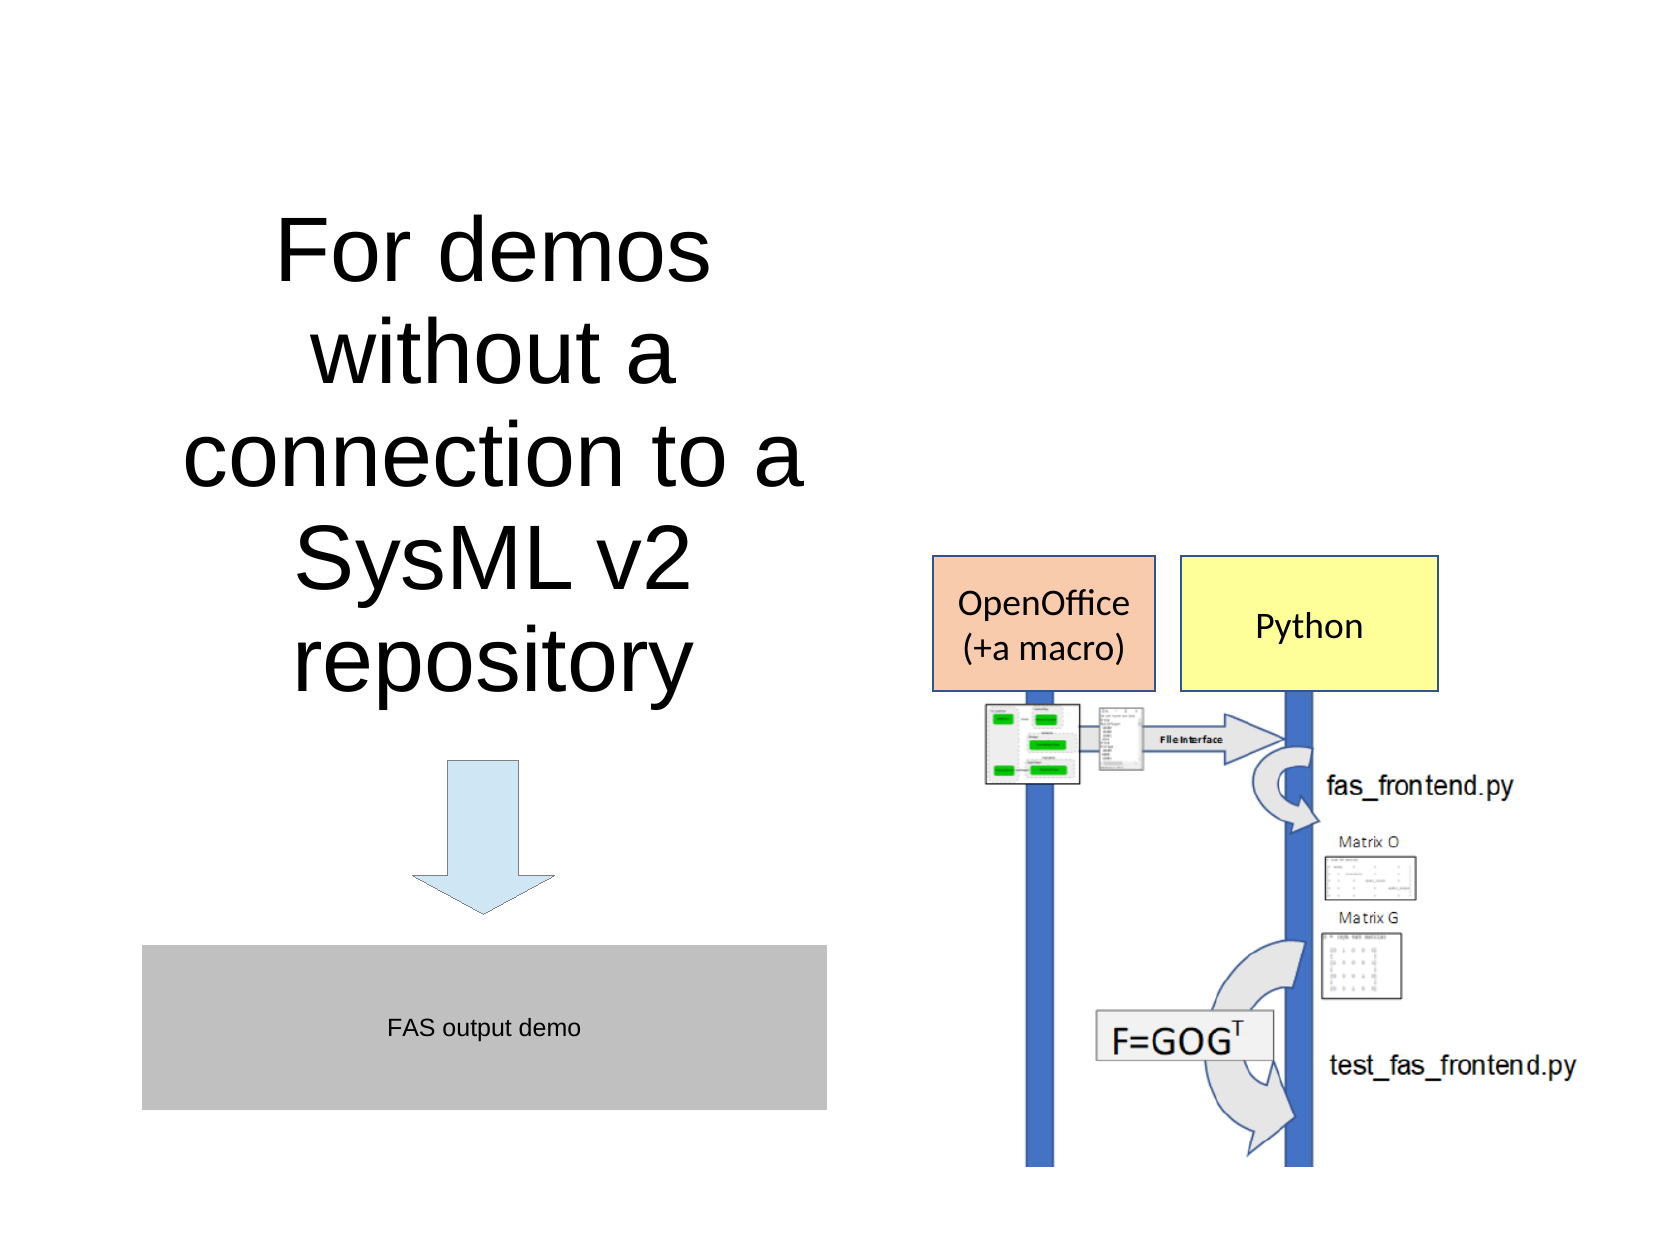

# For demos without a connection to a SysML v2 repository
OpenOffice
(+a macro)
Python